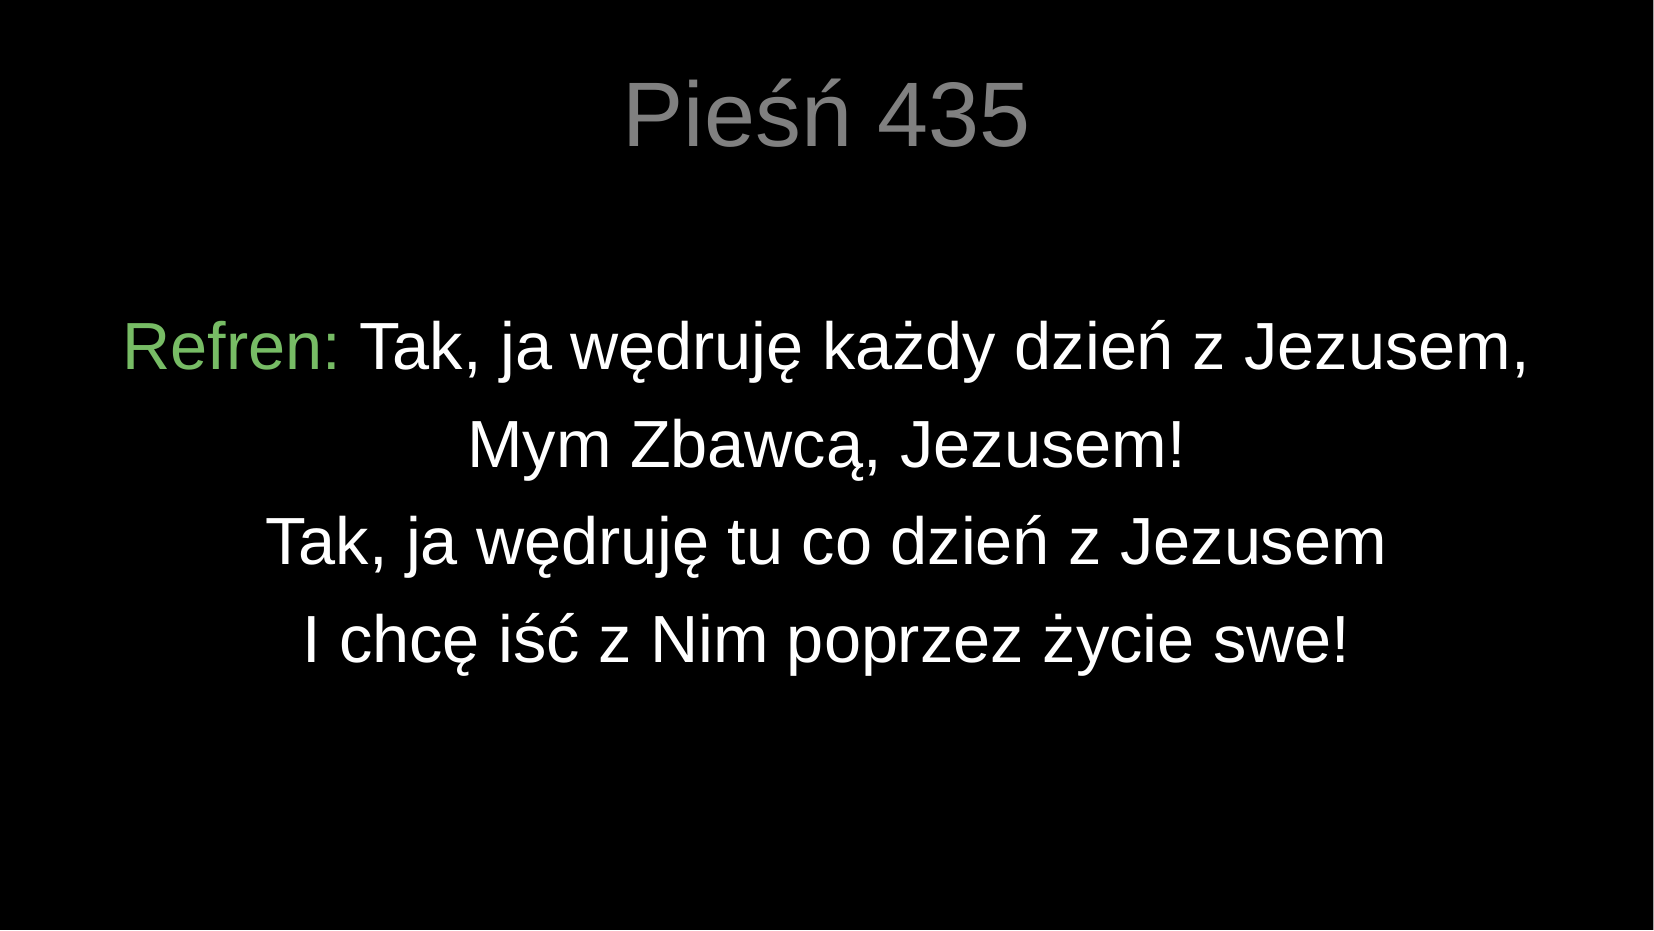

# Pieśń 435
Refren: Tak, ja wędruję każdy dzień z Jezusem,
Mym Zbawcą, Jezusem!
Tak, ja wędruję tu co dzień z Jezusem
I chcę iść z Nim poprzez życie swe!